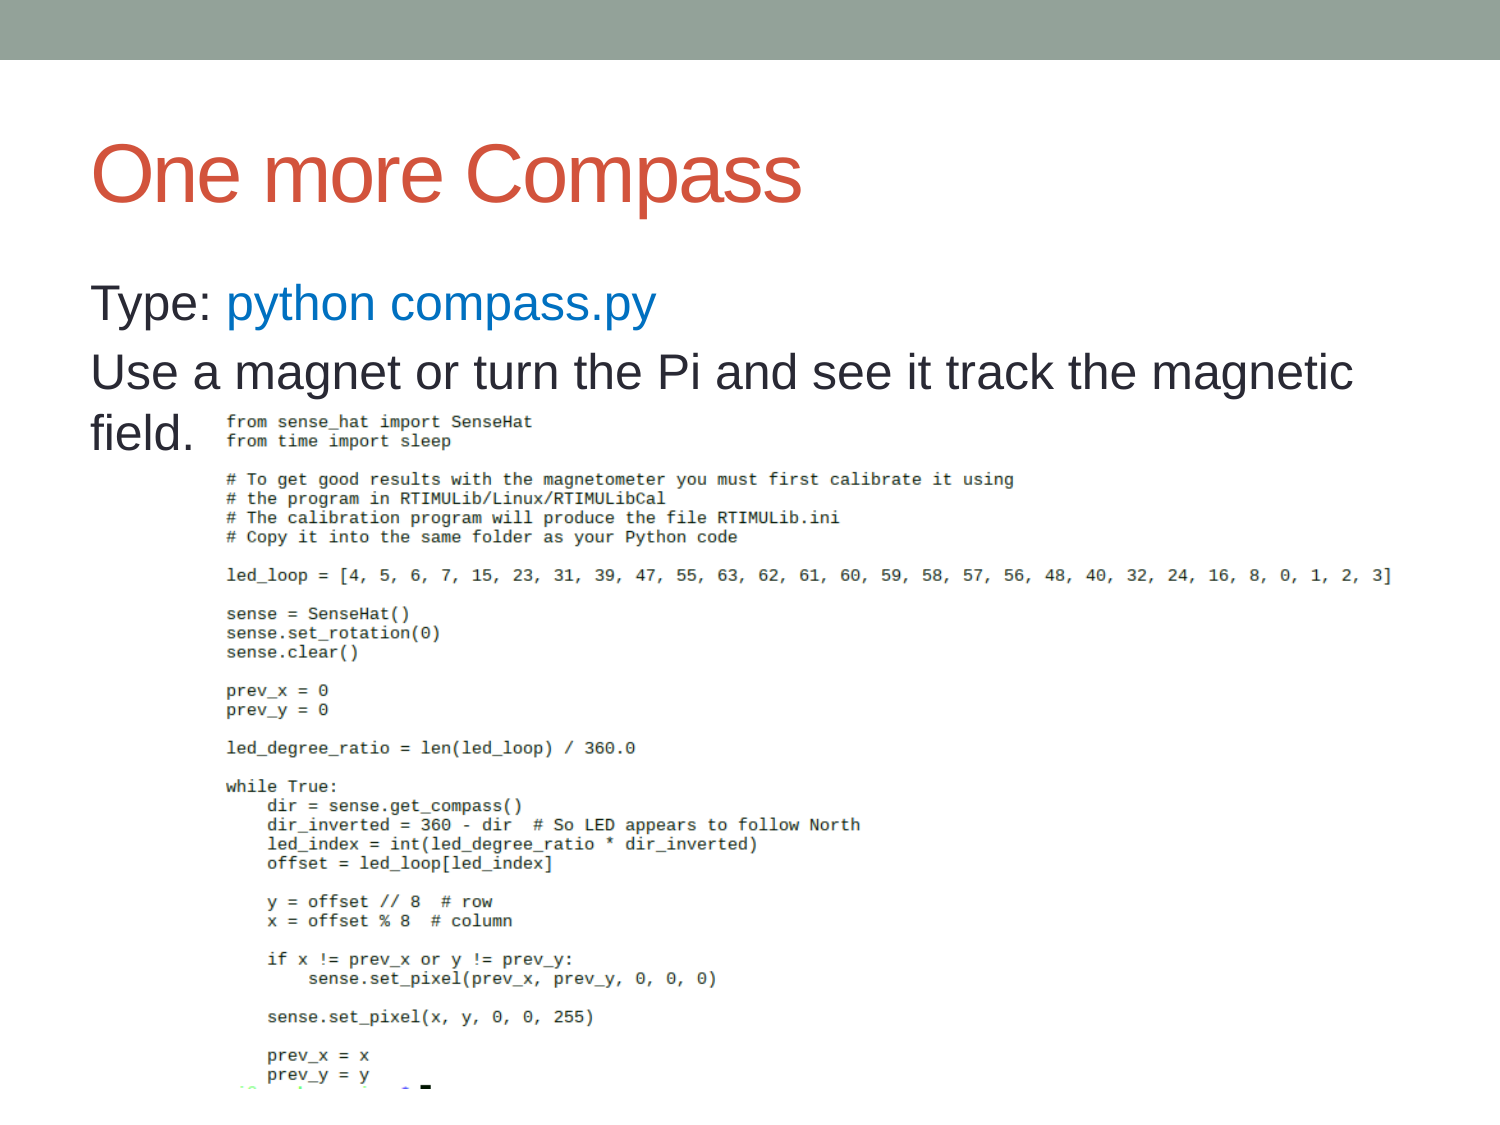

# One more Compass
Type: python compass.py
Use a magnet or turn the Pi and see it track the magnetic field.